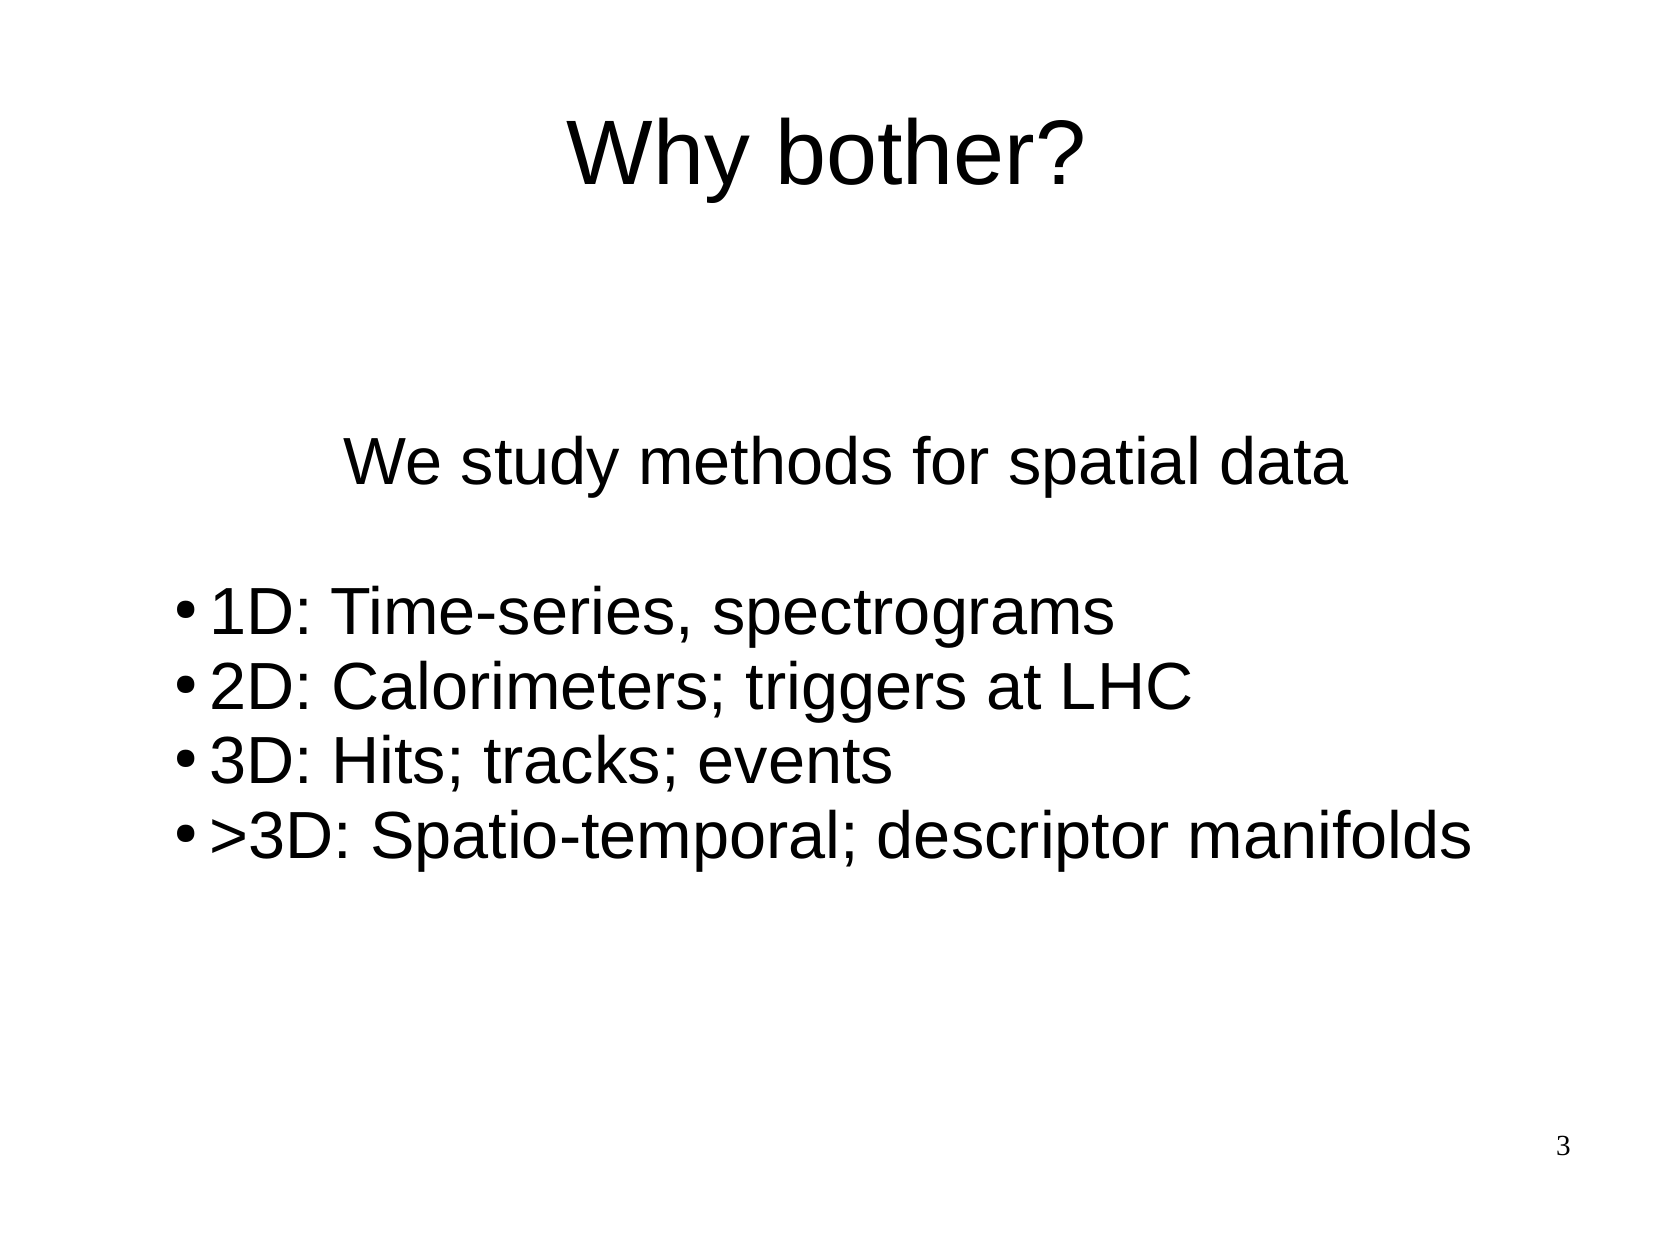

# Why bother?
We study methods for spatial data
1D: Time-series, spectrograms
2D: Calorimeters; triggers at LHC
3D: Hits; tracks; events
>3D: Spatio-temporal; descriptor manifolds
3